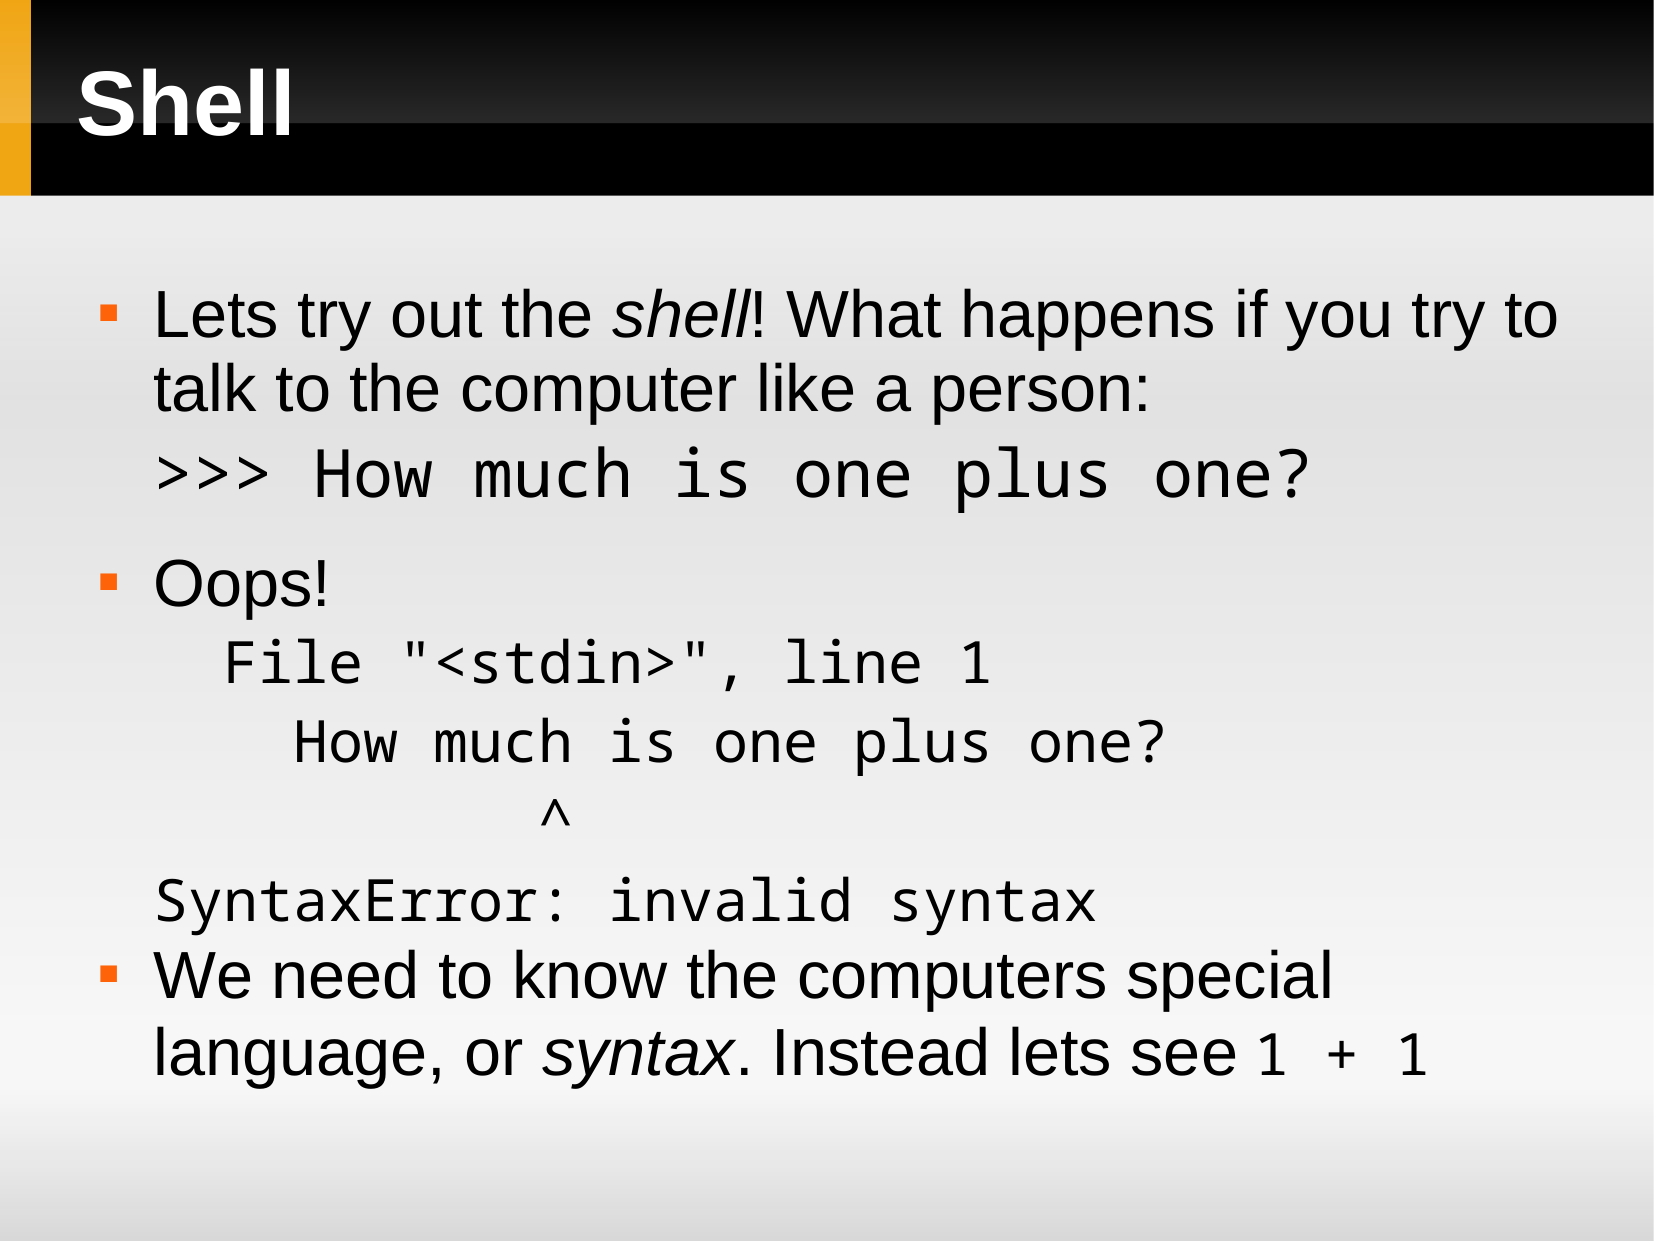

# Shell
Lets try out the shell! What happens if you try to talk to the computer like a person:
>>> How much is one plus one?
Oops!
 File "<stdin>", line 1
 How much is one plus one?
 ^
SyntaxError: invalid syntax
We need to know the computers special language, or syntax. Instead lets see 1 + 1